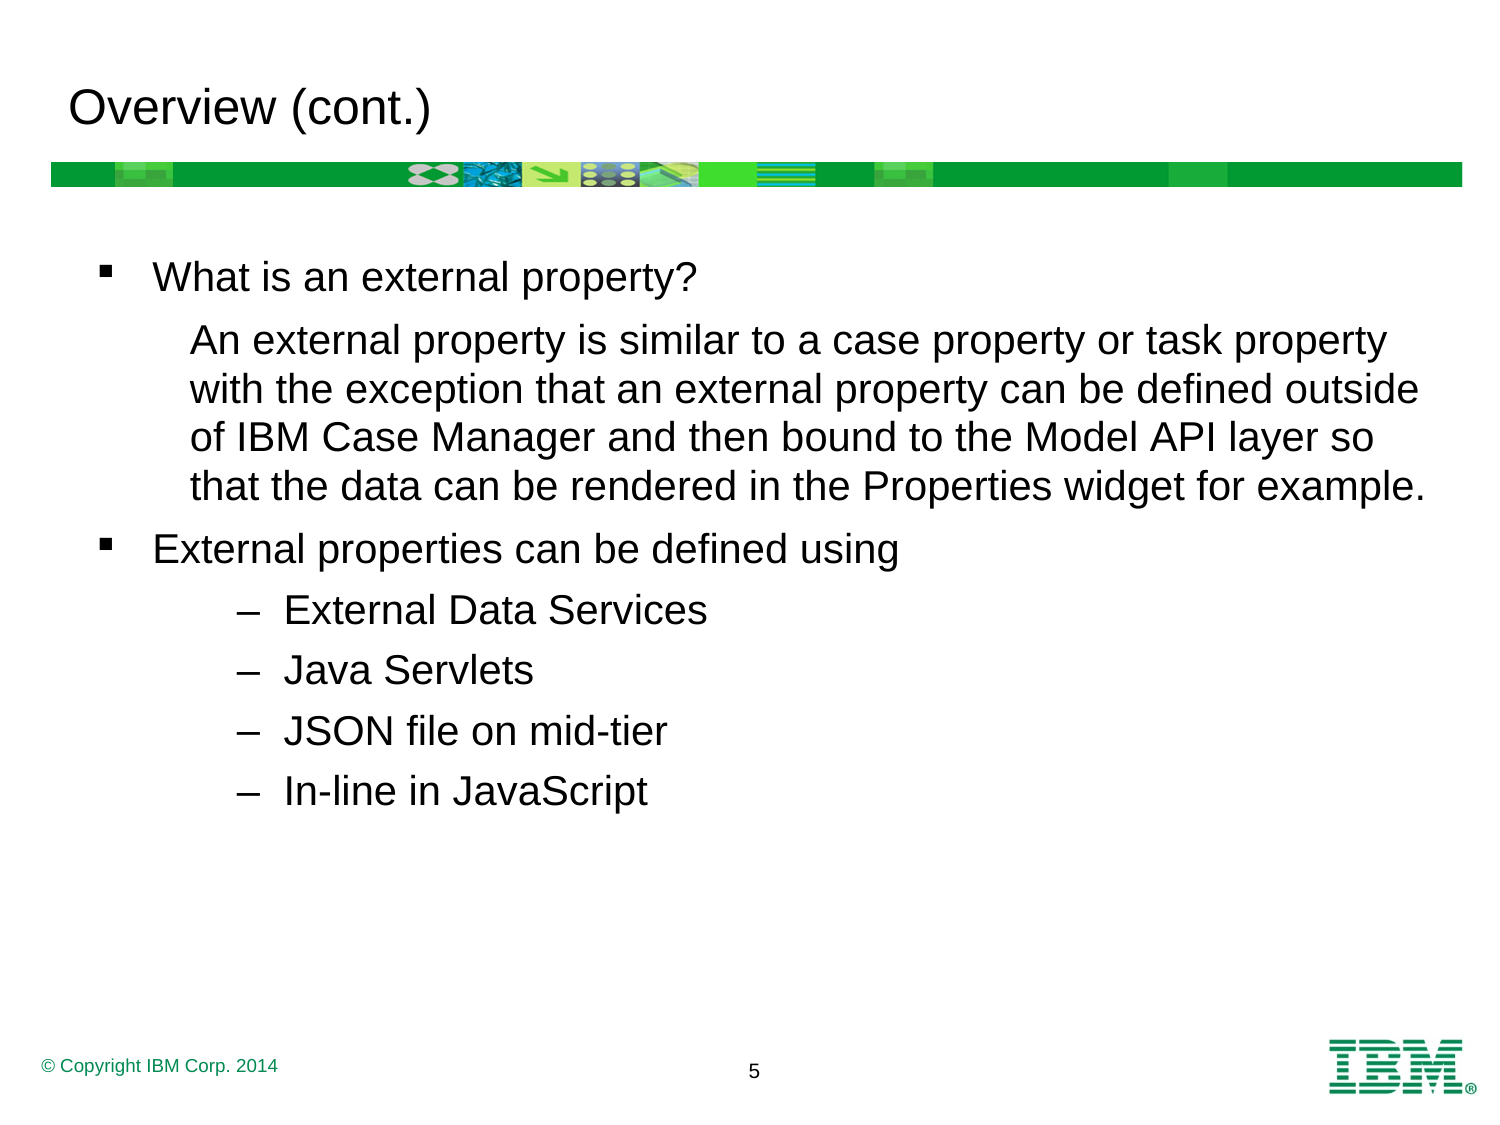

# Overview (cont.)
What is an external property?
An external property is similar to a case property or task property with the exception that an external property can be defined outside of IBM Case Manager and then bound to the Model API layer so that the data can be rendered in the Properties widget for example.
External properties can be defined using
External Data Services
Java Servlets
JSON file on mid-tier
In-line in JavaScript
5